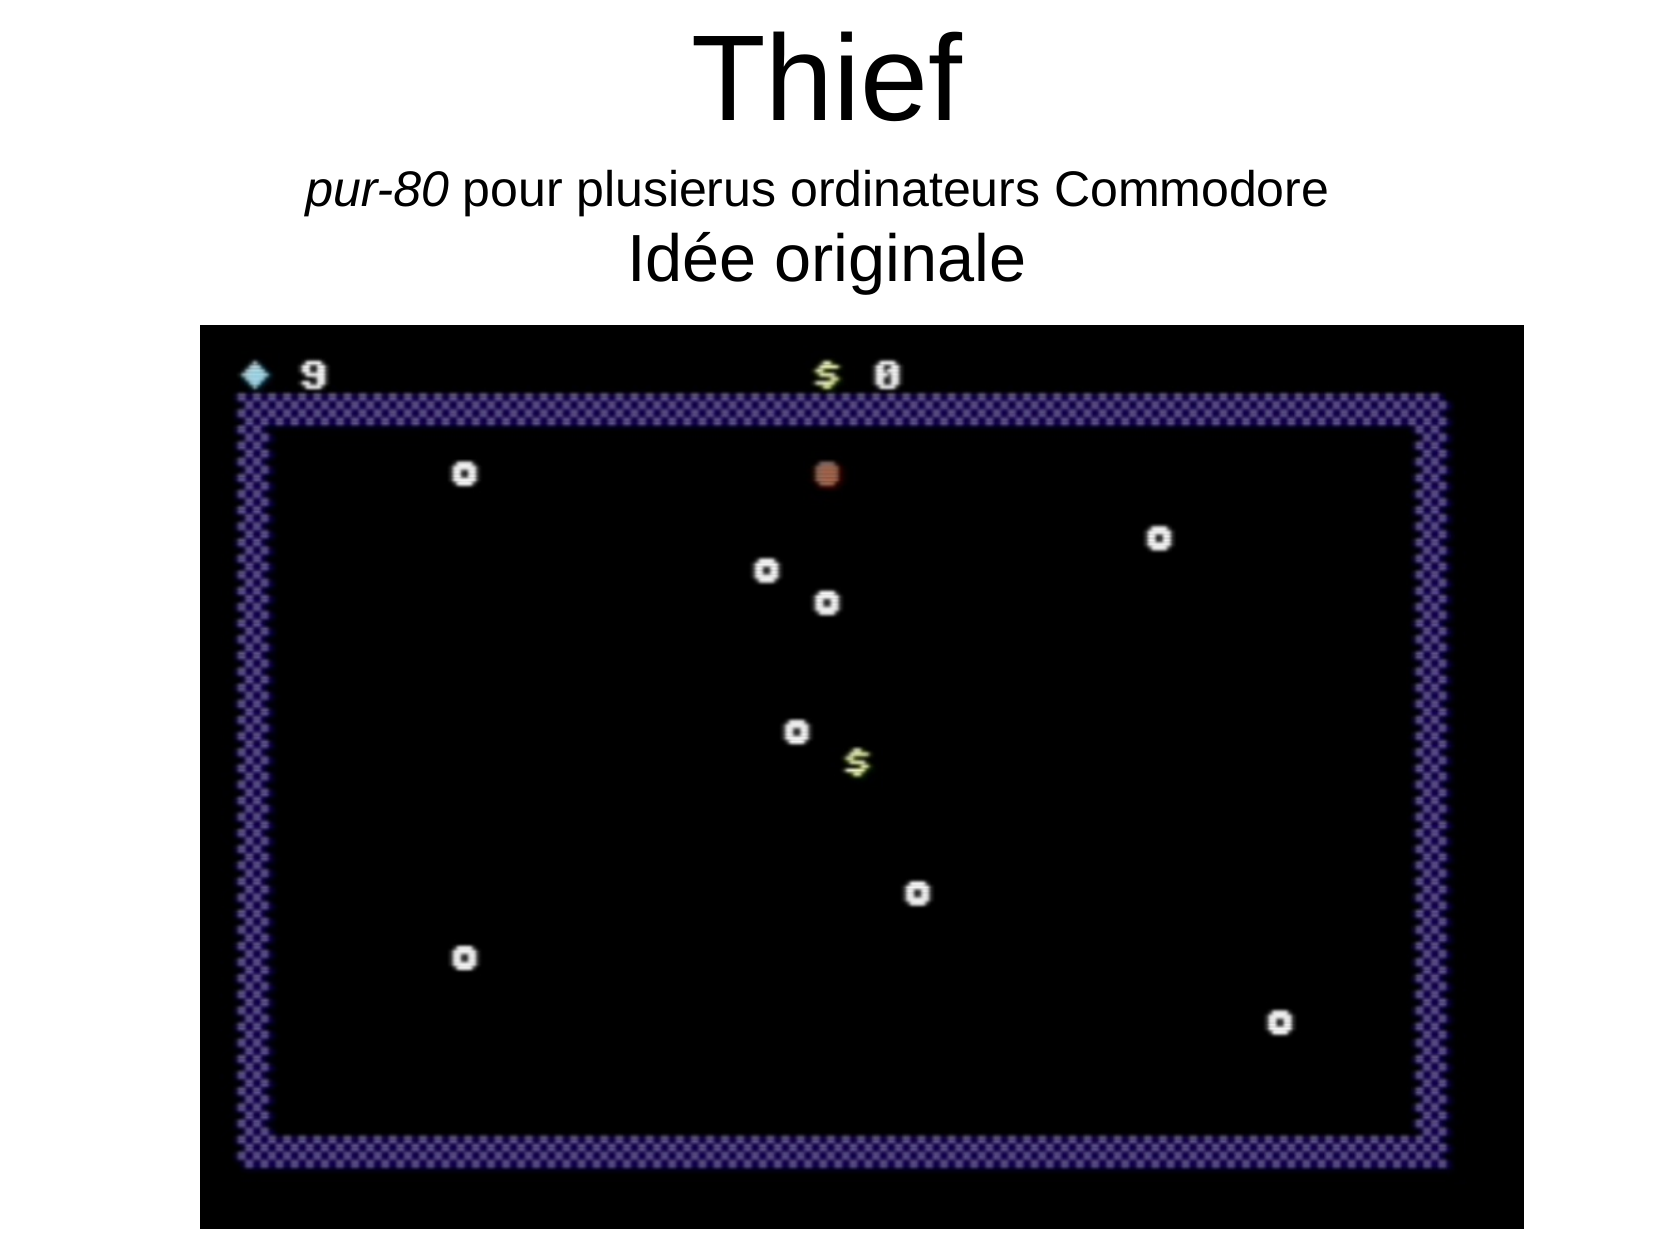

# Thief pur-80 pour plusierus ordinateurs Commodore Idée originale